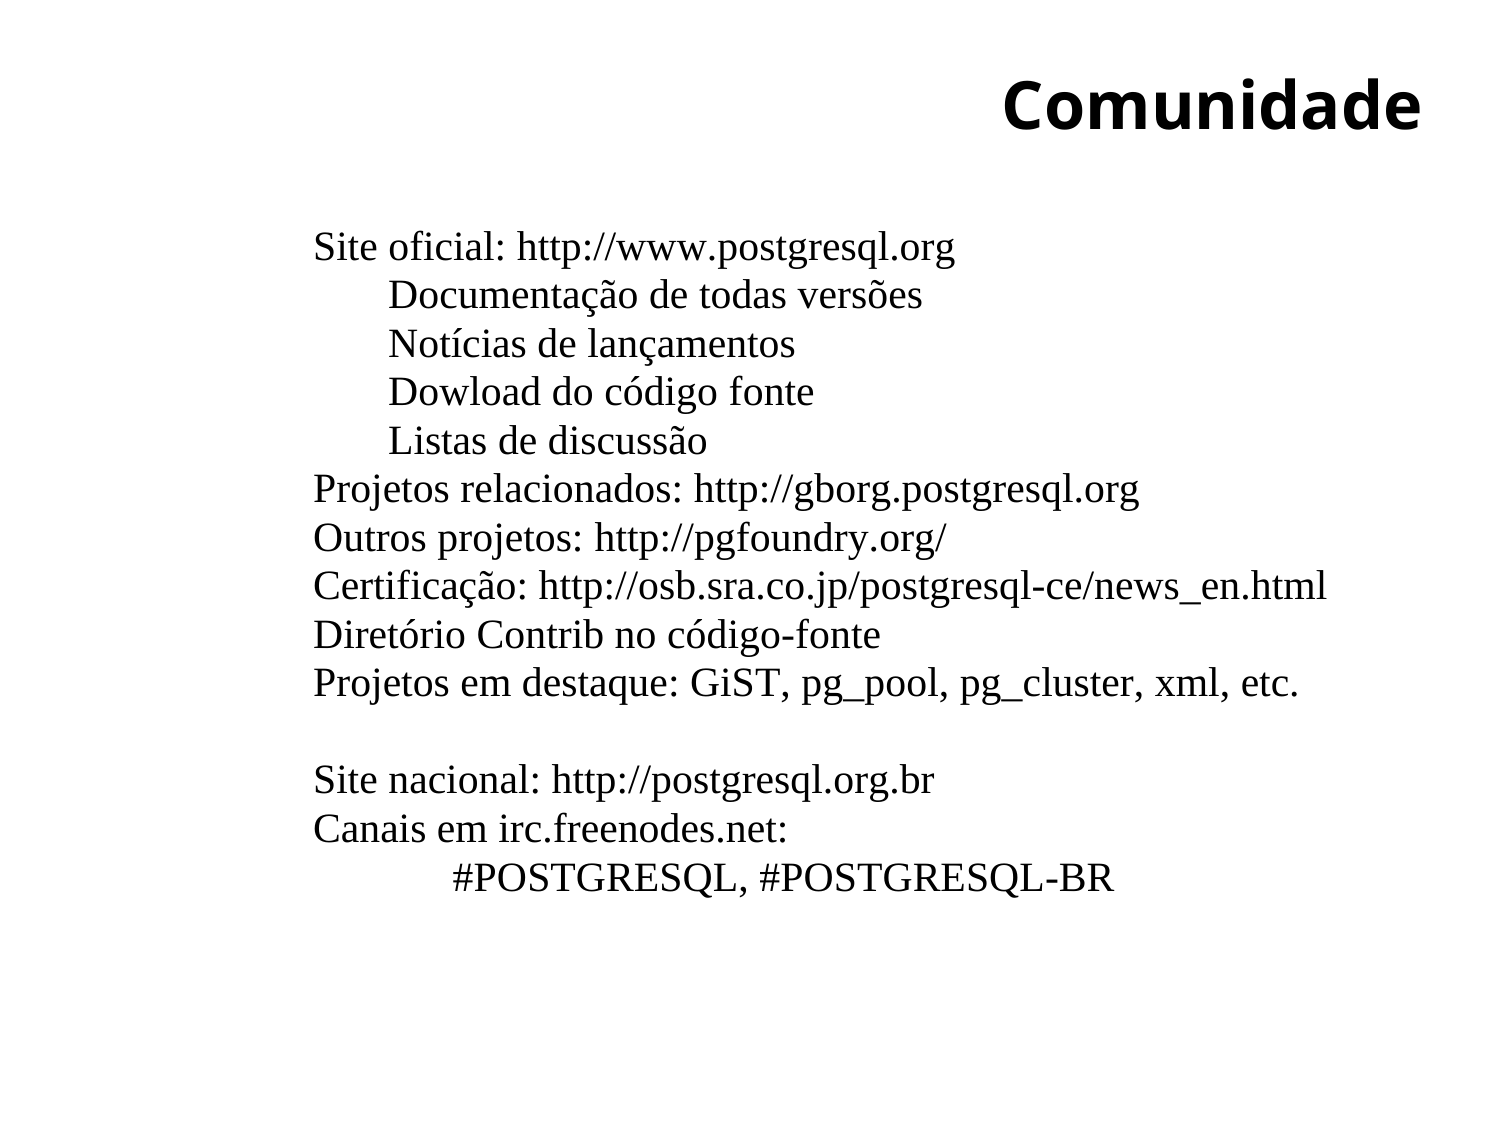

Comunidade
 Site oficial: http://www.postgresql.org
 Documentação de todas versões
 Notícias de lançamentos
 Dowload do código fonte
 Listas de discussão
 Projetos relacionados: http://gborg.postgresql.org
 Outros projetos: http://pgfoundry.org/
 Certificação: http://osb.sra.co.jp/postgresql-ce/news_en.html
 Diretório Contrib no código-fonte
 Projetos em destaque: GiST, pg_pool, pg_cluster, xml, etc.
 Site nacional: http://postgresql.org.br
 Canais em irc.freenodes.net:
#POSTGRESQL, #POSTGRESQL-BR